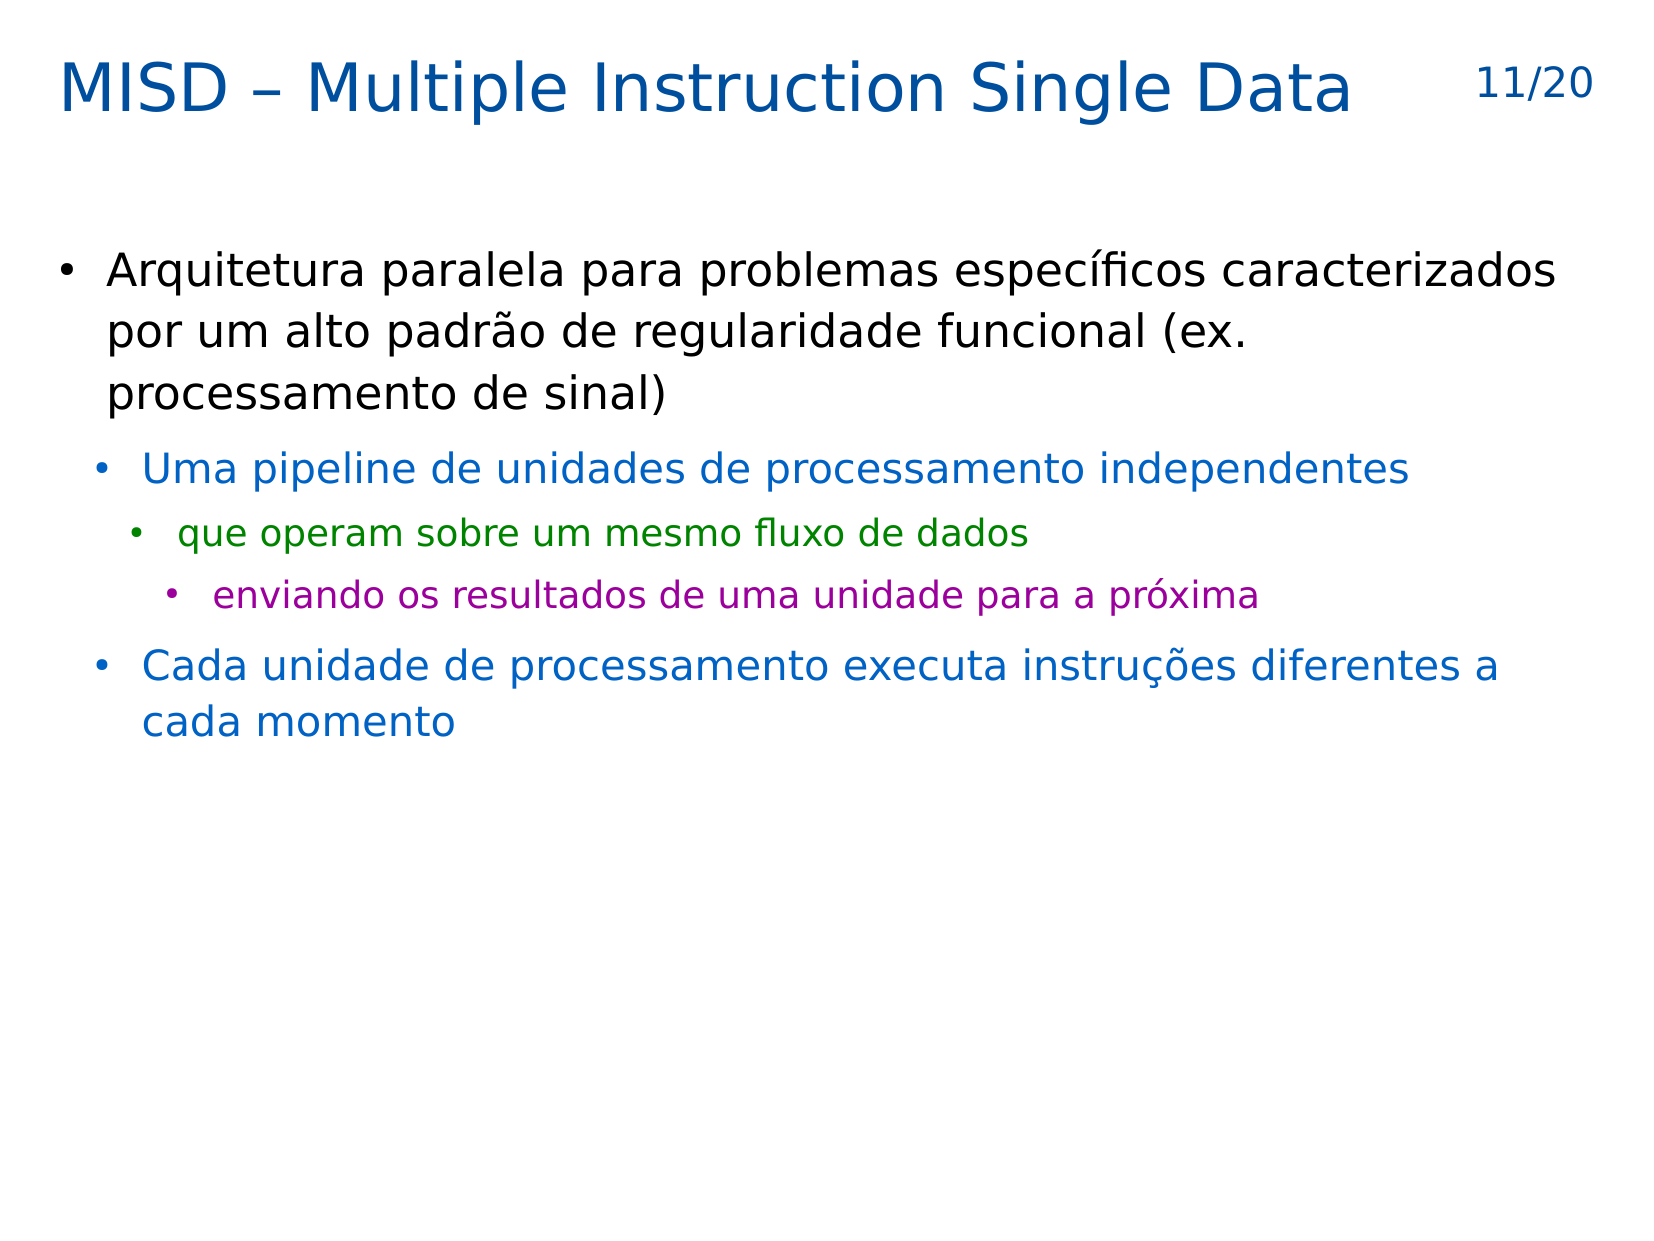

# MISD – Multiple Instruction Single Data
11
Arquitetura paralela para problemas específicos caracterizados por um alto padrão de regularidade funcional (ex. processamento de sinal)
Uma pipeline de unidades de processamento independentes
que operam sobre um mesmo fluxo de dados
enviando os resultados de uma unidade para a próxima
Cada unidade de processamento executa instruções diferentes a cada momento